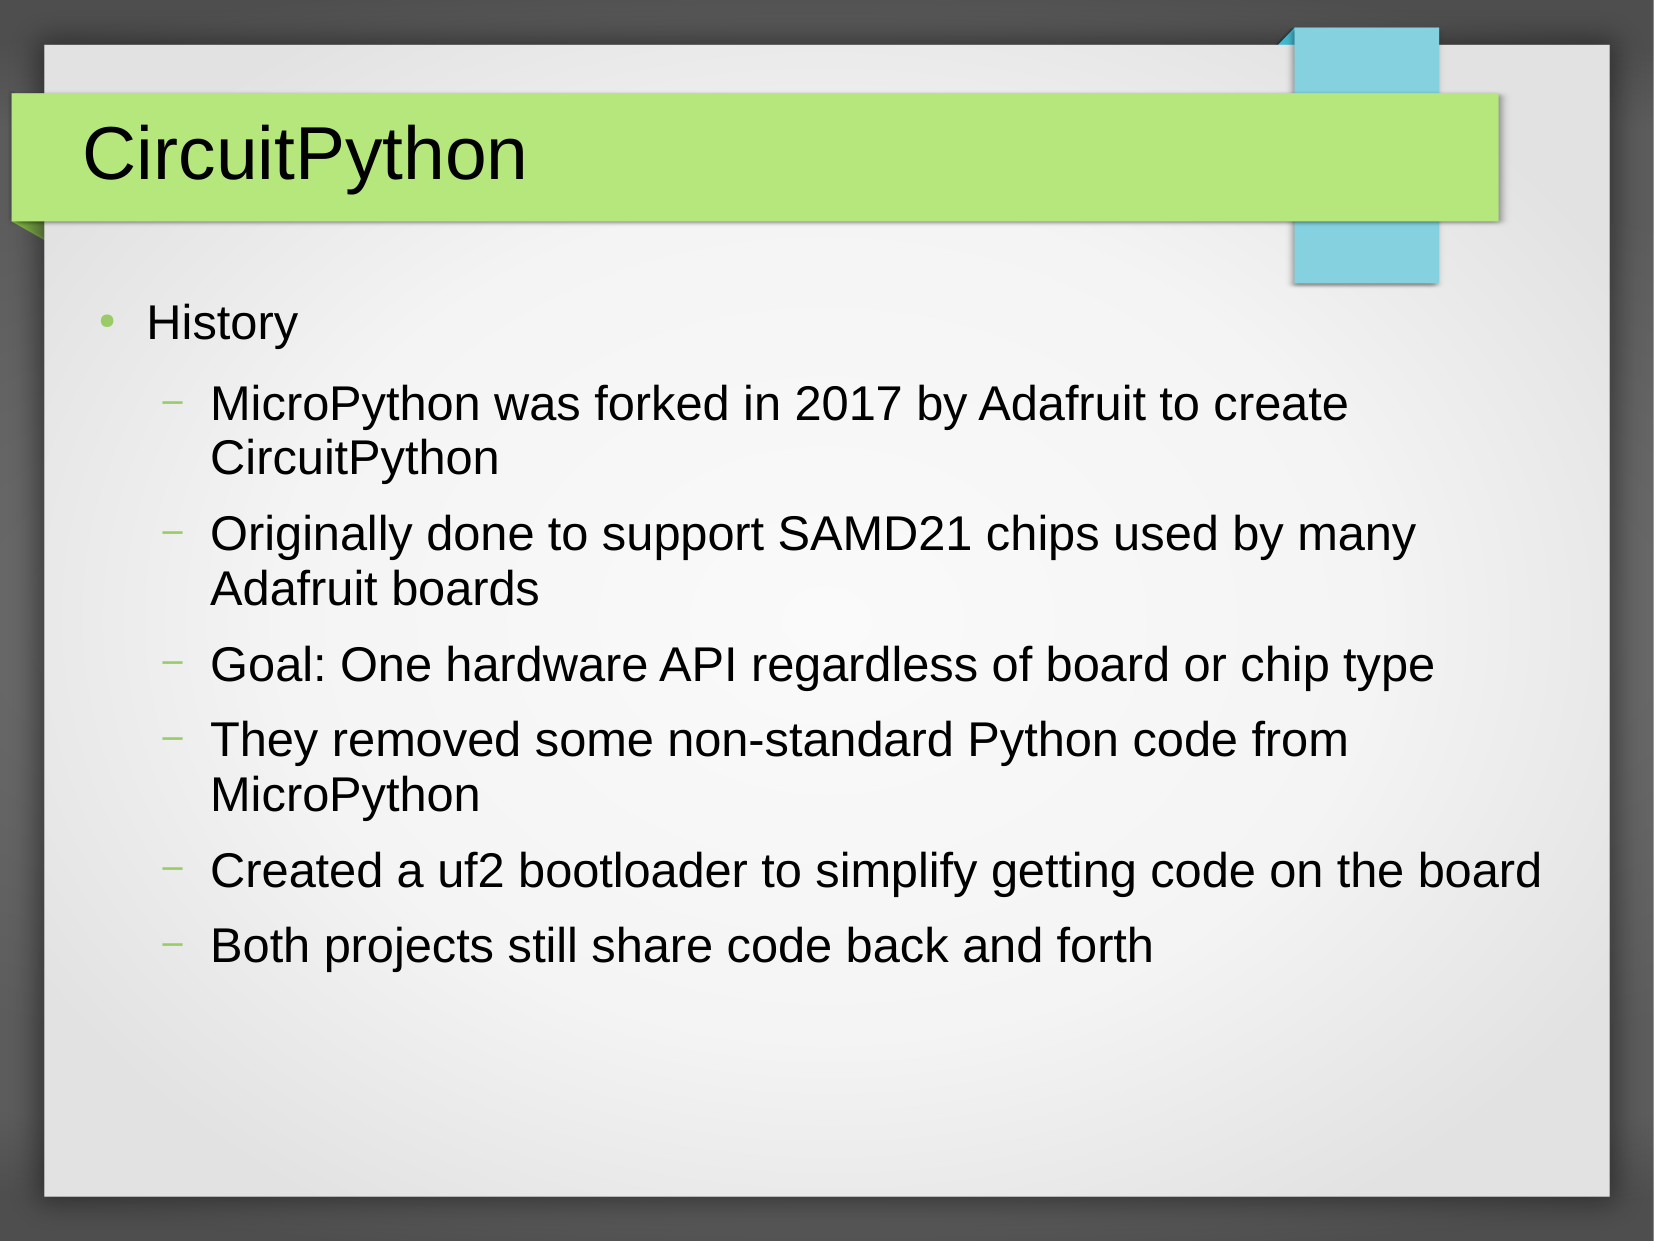

# CircuitPython
History
MicroPython was forked in 2017 by Adafruit to create CircuitPython
Originally done to support SAMD21 chips used by many Adafruit boards
Goal: One hardware API regardless of board or chip type
They removed some non-standard Python code from MicroPython
Created a uf2 bootloader to simplify getting code on the board
Both projects still share code back and forth